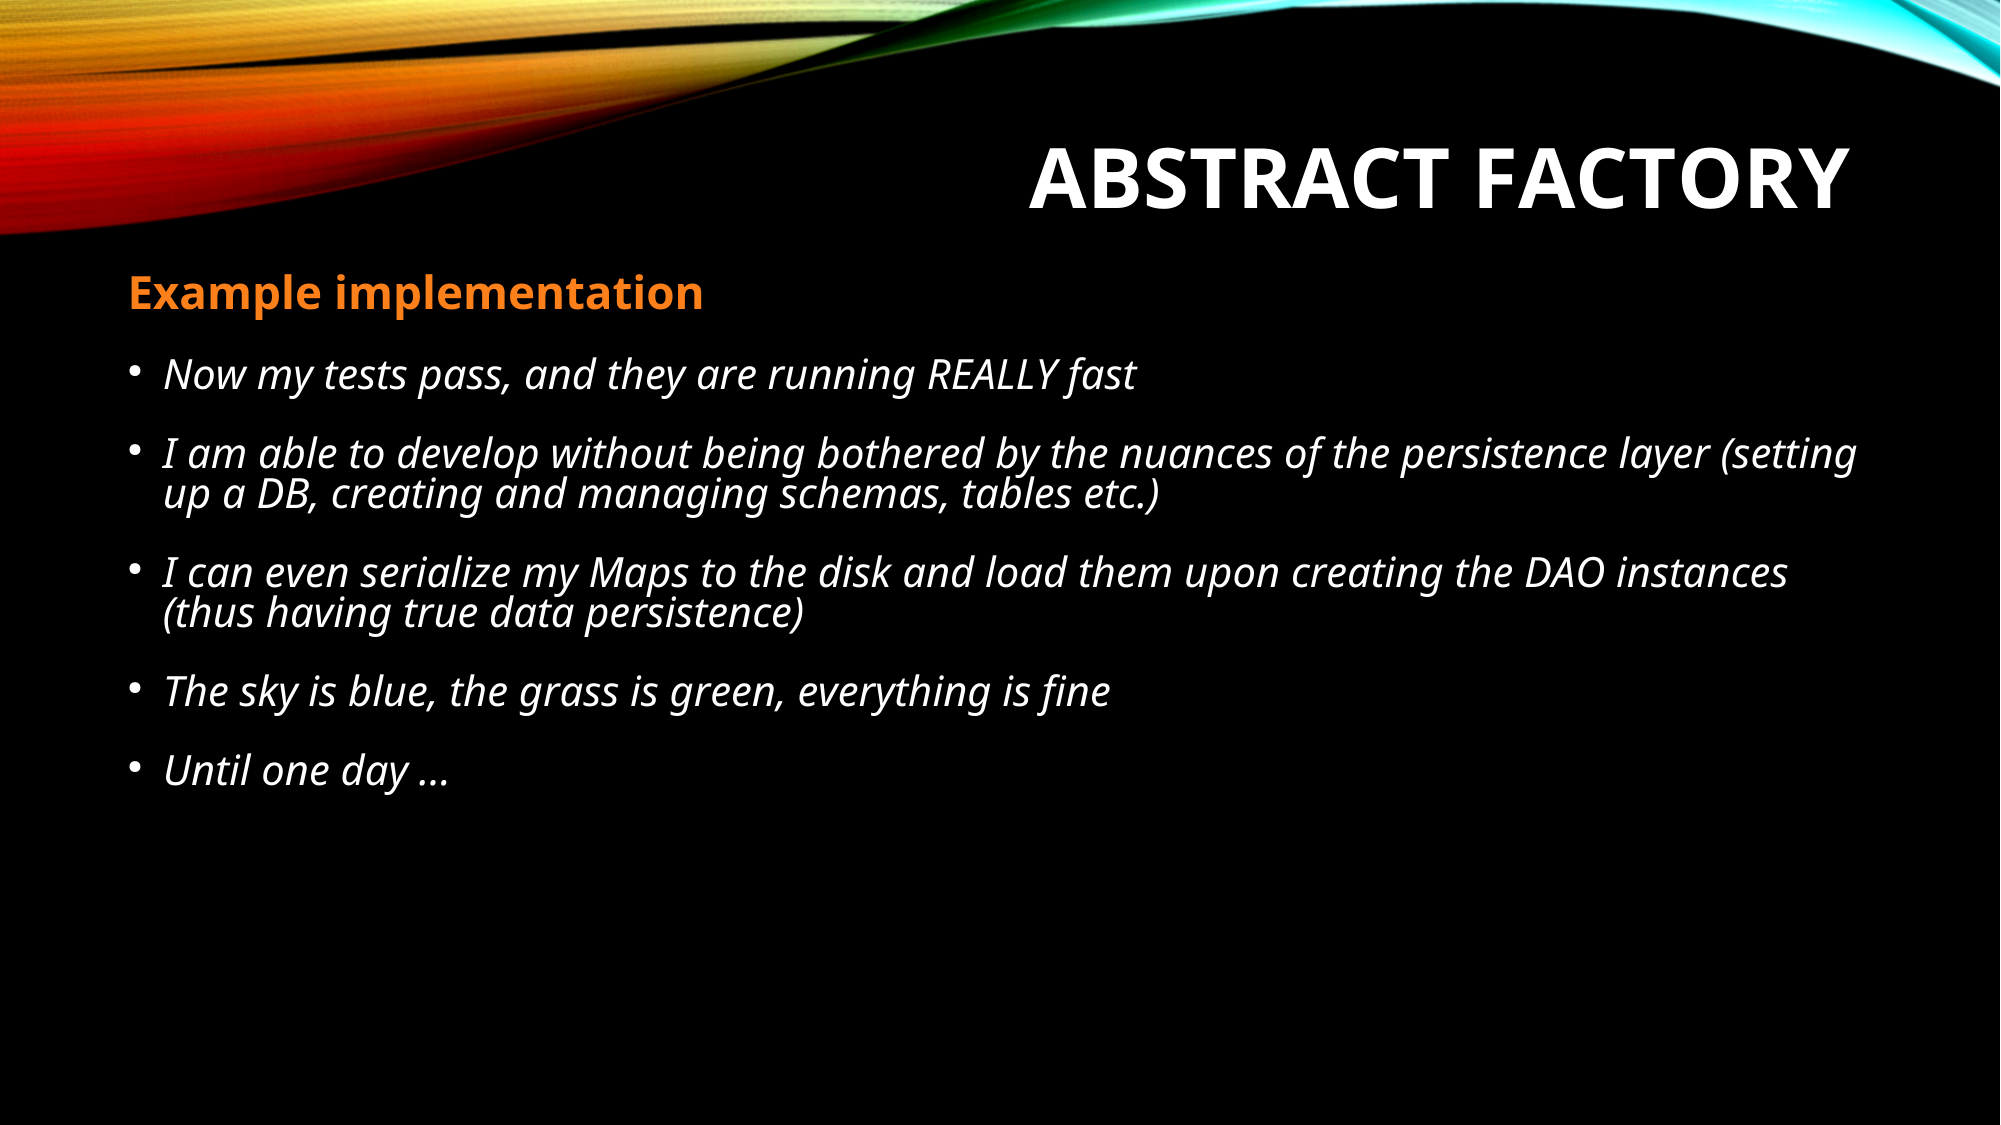

# ABSTRACT FACTORY
Example implementation
Now my tests pass, and they are running REALLY fast
I am able to develop without being bothered by the nuances of the persistence layer (setting up a DB, creating and managing schemas, tables etc.)
I can even serialize my Maps to the disk and load them upon creating the DAO instances (thus having true data persistence)
The sky is blue, the grass is green, everything is fine
Until one day ...